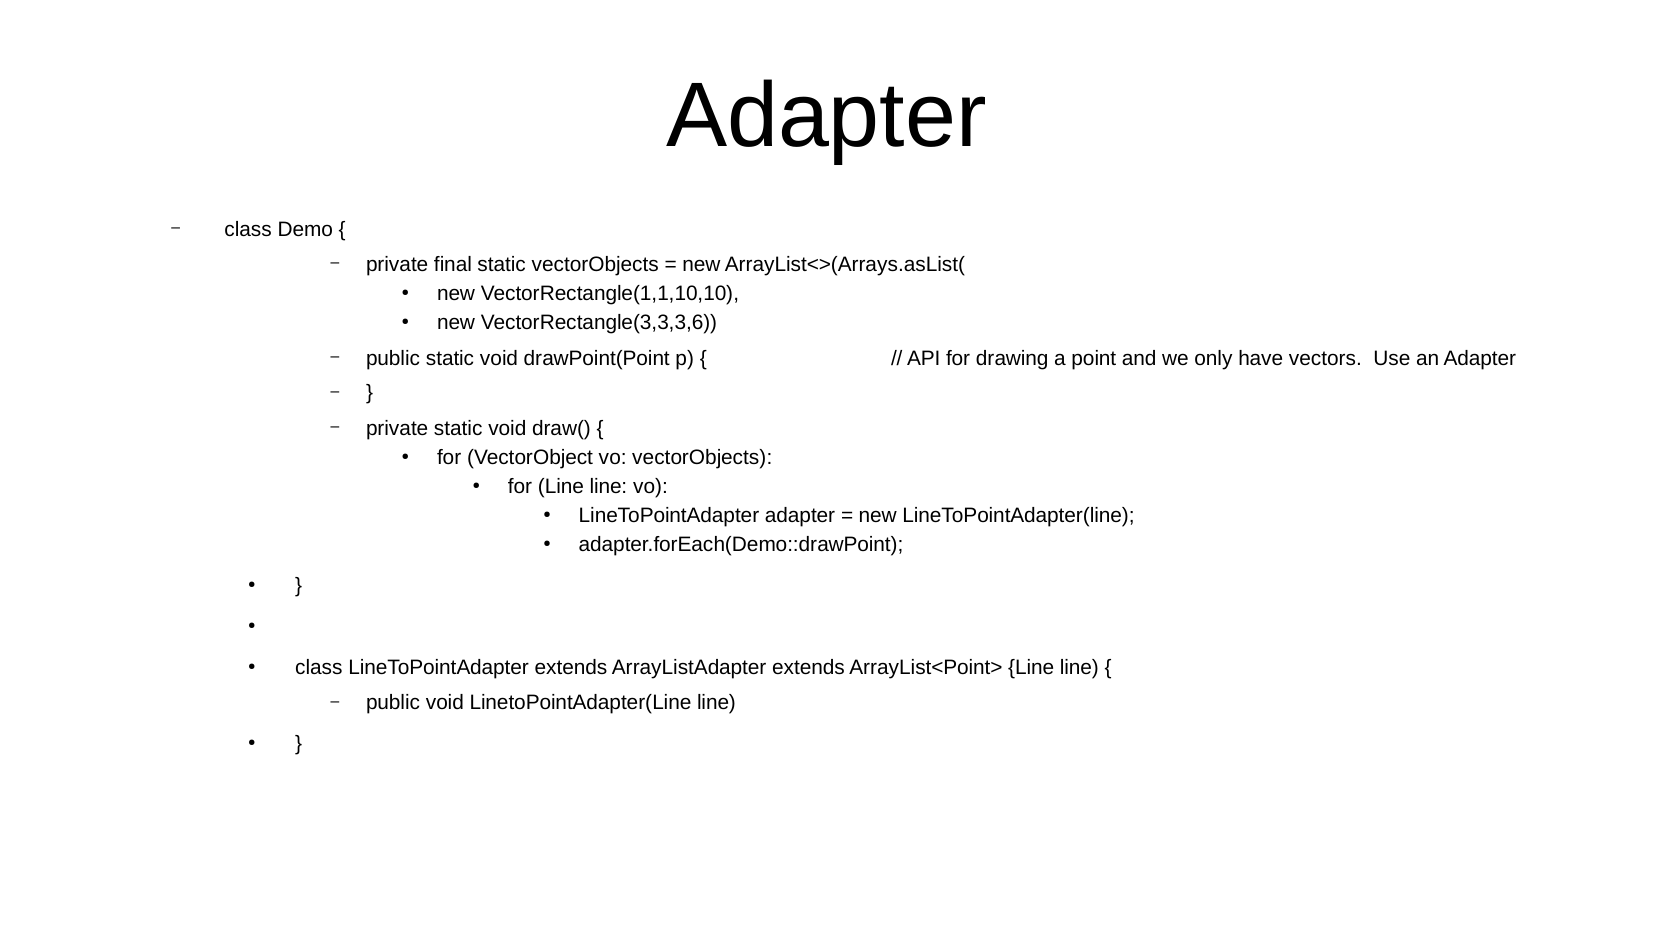

# Adapter
class Demo {
private final static vectorObjects = new ArrayList<>(Arrays.asList(
new VectorRectangle(1,1,10,10),
new VectorRectangle(3,3,3,6))
public static void drawPoint(Point p) {			// API for drawing a point and we only have vectors. Use an Adapter
}
private static void draw() {
for (VectorObject vo: vectorObjects):
for (Line line: vo):
LineToPointAdapter adapter = new LineToPointAdapter(line);
adapter.forEach(Demo::drawPoint);
}
class LineToPointAdapter extends ArrayListAdapter extends ArrayList<Point> {Line line) {
public void LinetoPointAdapter(Line line)
}